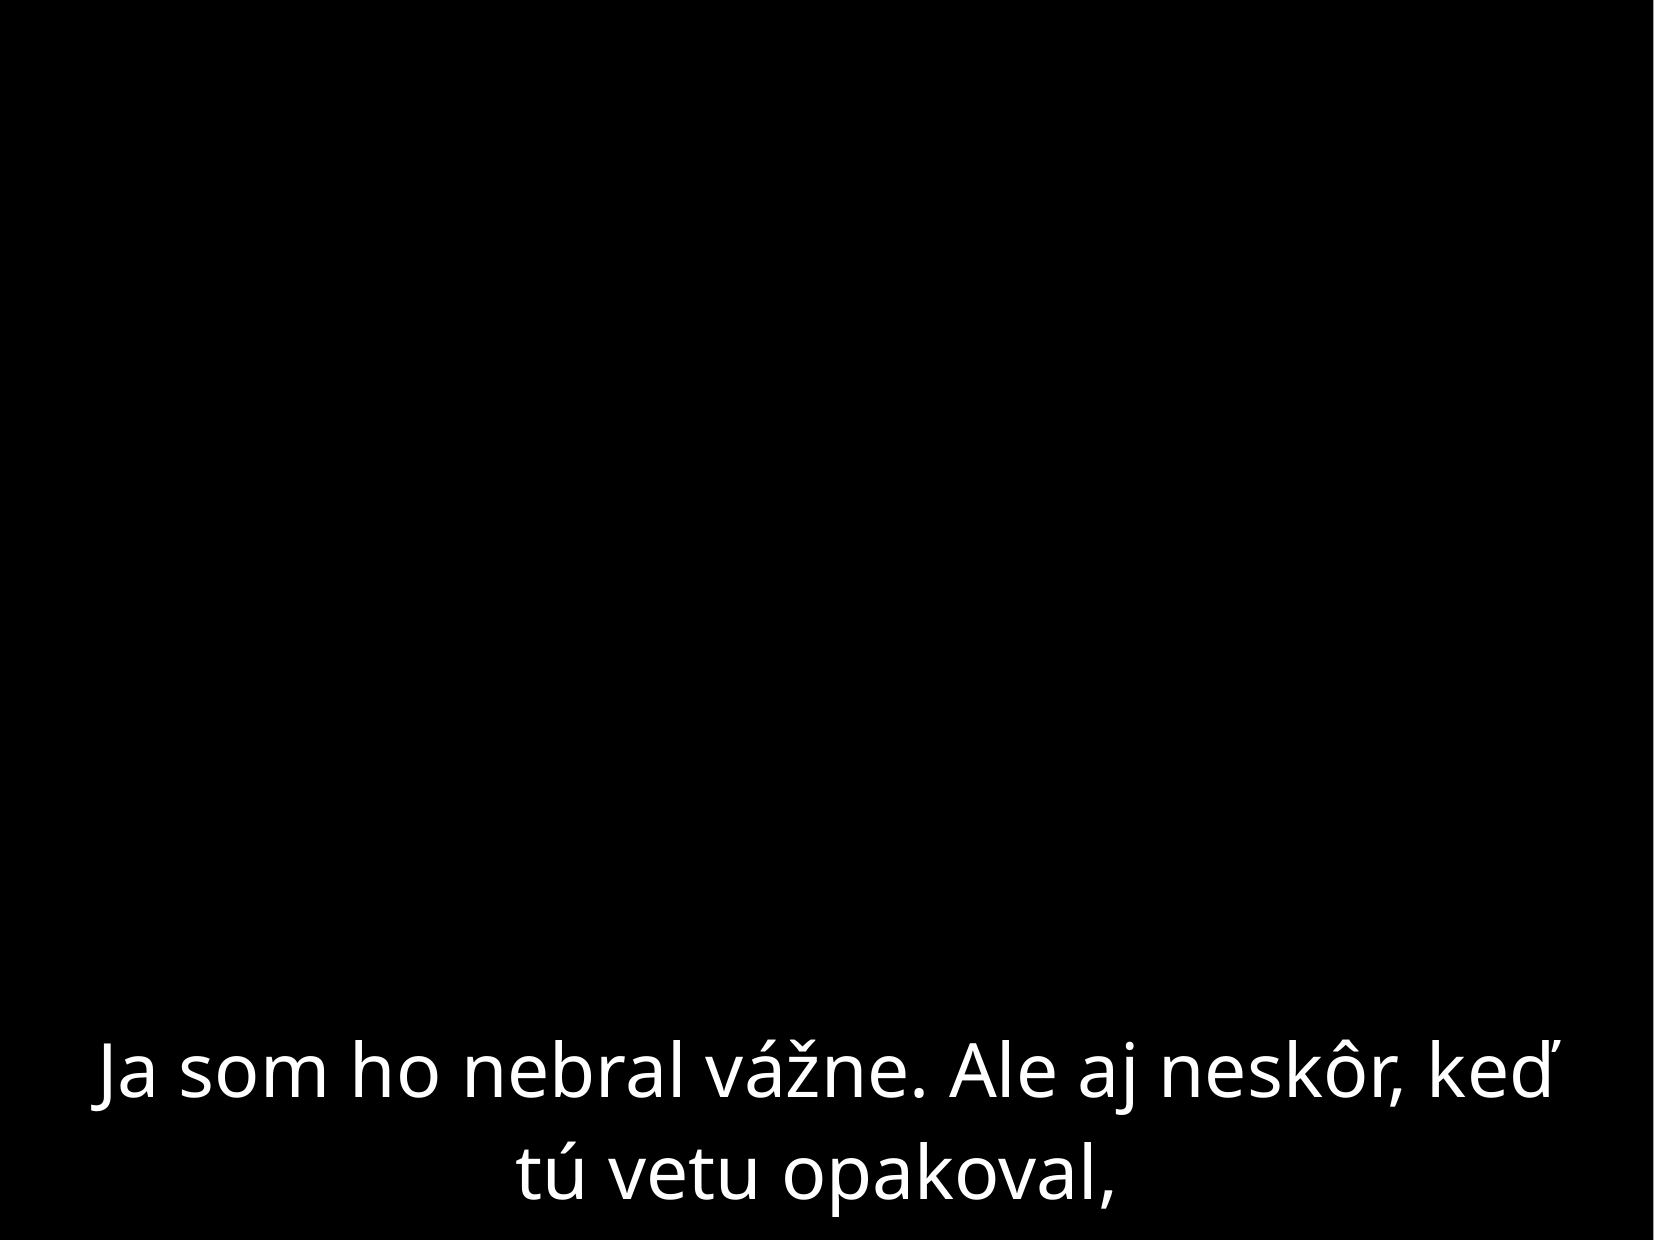

# Ja som ho nebral vážne. Ale aj neskôr, keď tú vetu opakoval,